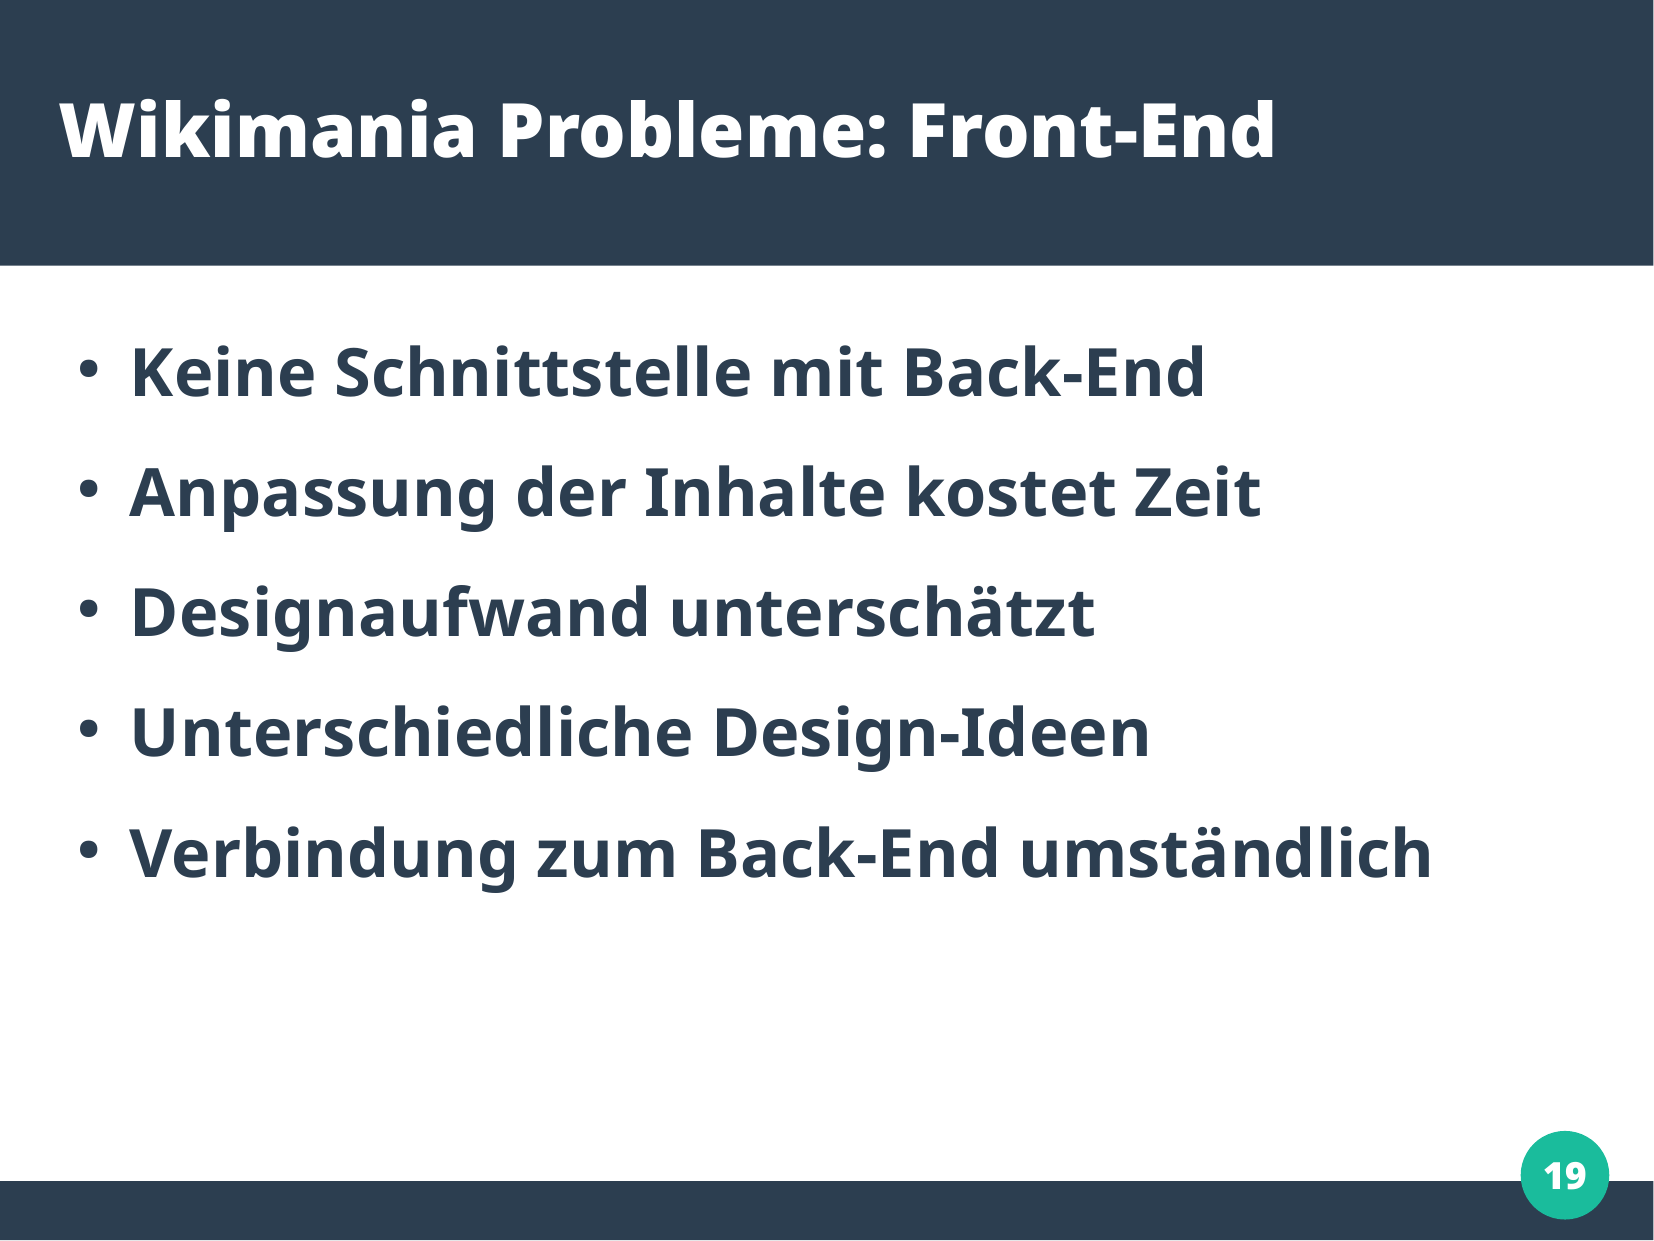

# Wikimania Probleme: Front-End
Keine Schnittstelle mit Back-End
Anpassung der Inhalte kostet Zeit
Designaufwand unterschätzt
Unterschiedliche Design-Ideen
Verbindung zum Back-End umständlich
19